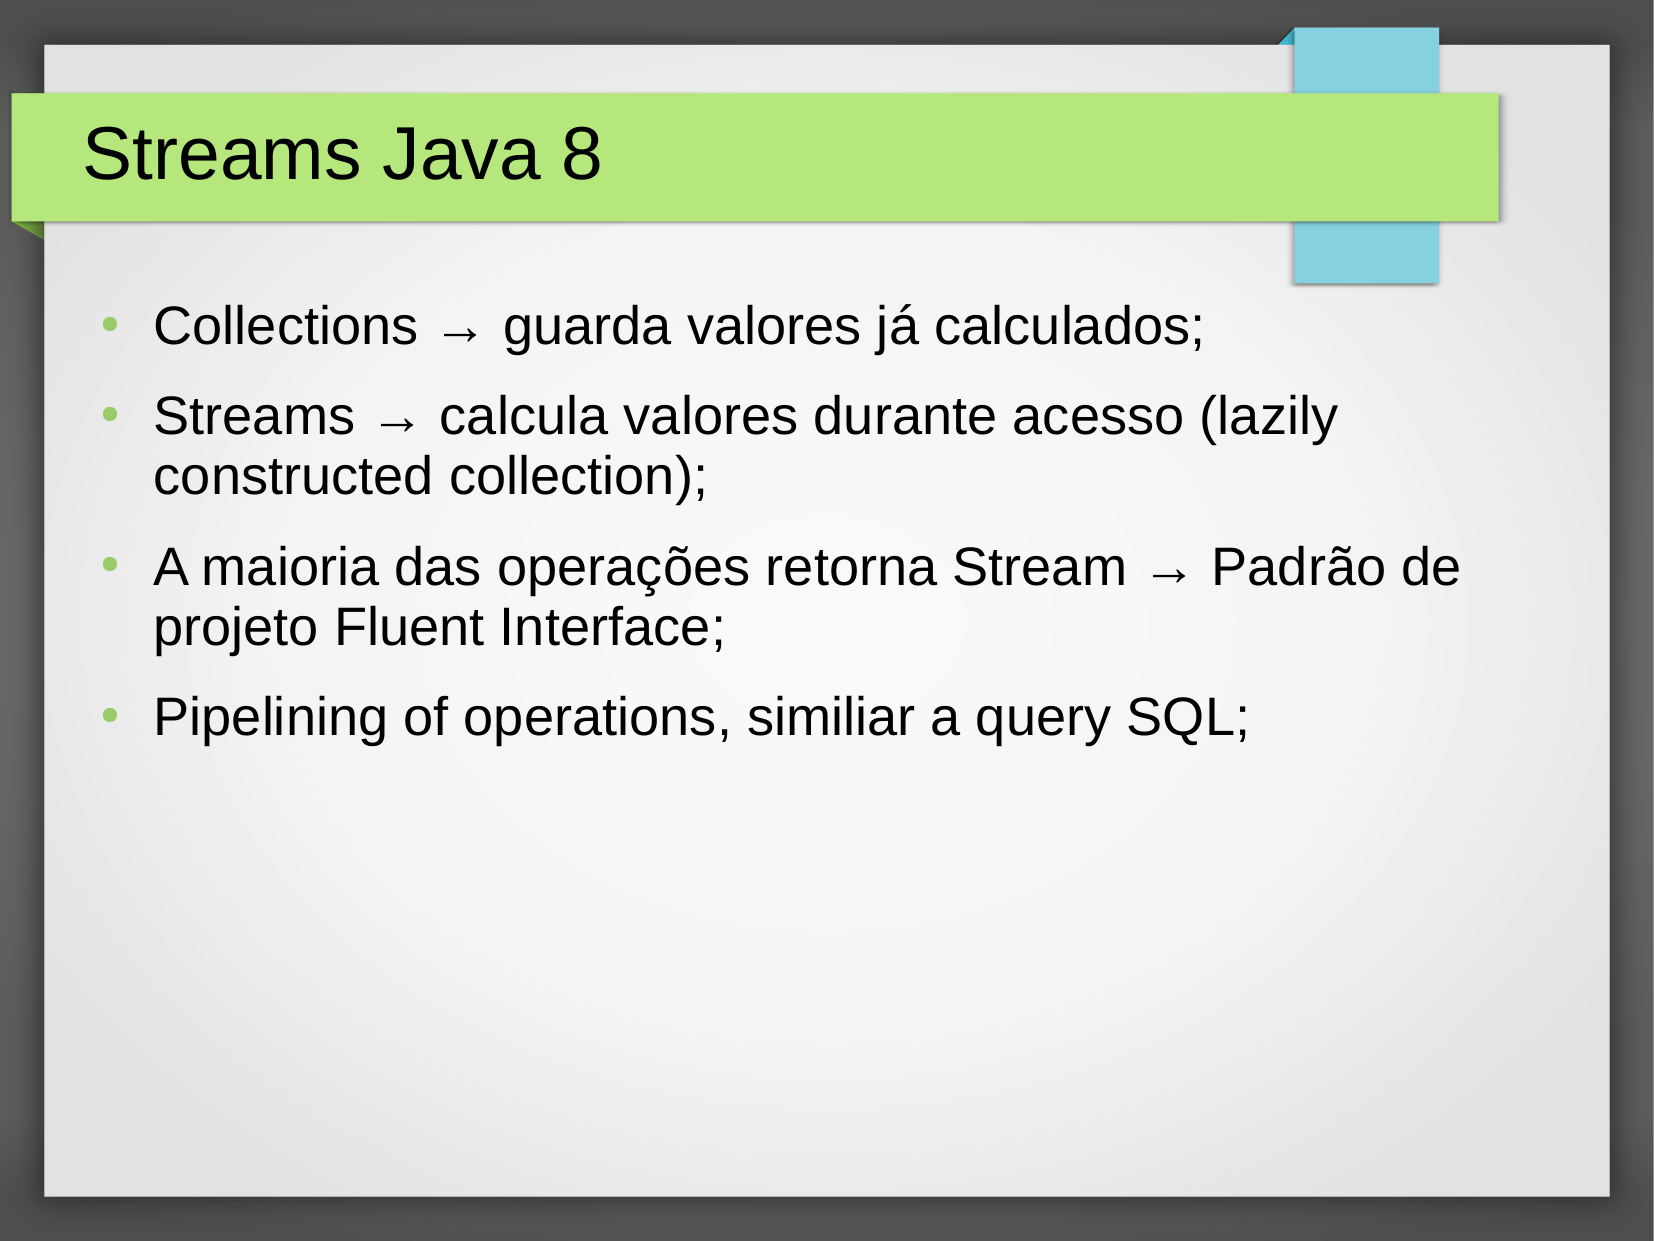

# Streams Java 8
Collections → guarda valores já calculados;
Streams → calcula valores durante acesso (lazily constructed collection);
A maioria das operações retorna Stream → Padrão de projeto Fluent Interface;
Pipelining of operations, similiar a query SQL;